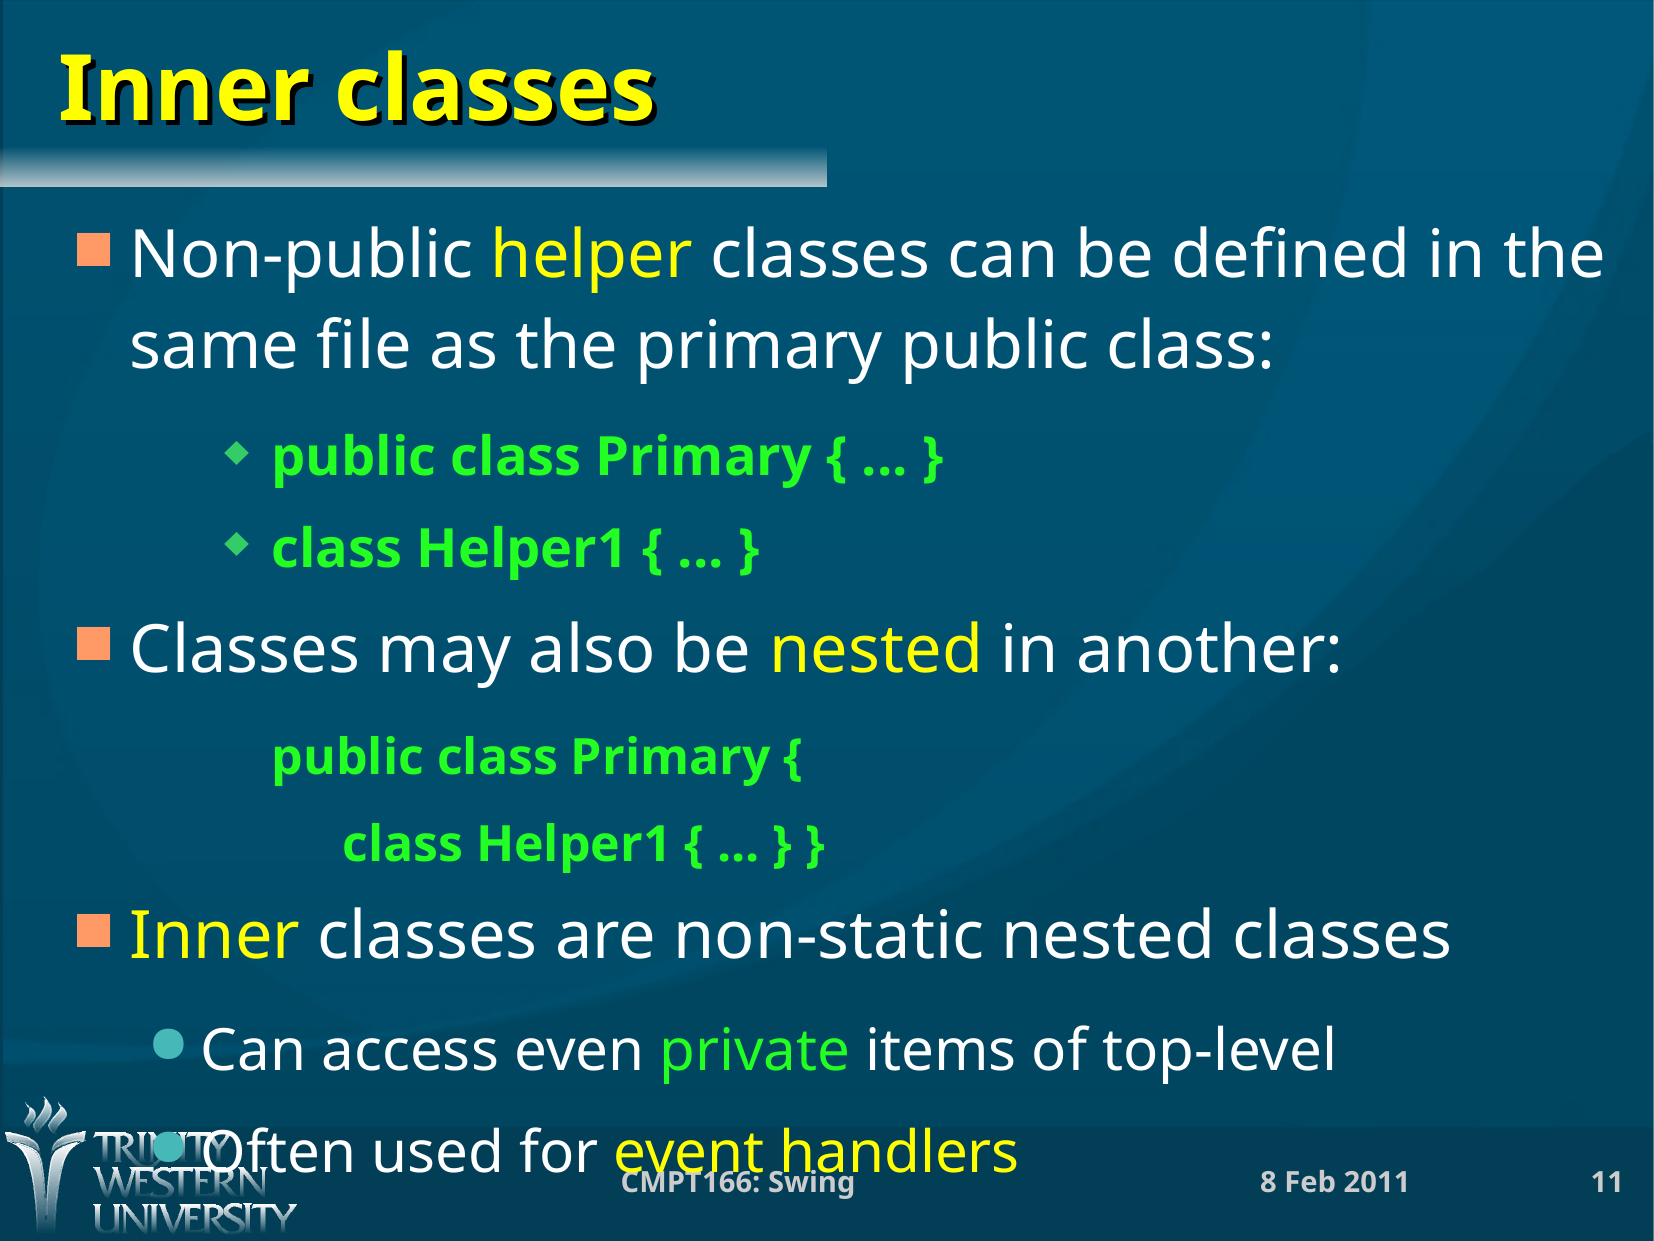

# Inner classes
Non-public helper classes can be defined in the same file as the primary public class:
public class Primary { ... }
class Helper1 { ... }
Classes may also be nested in another:
public class Primary {
class Helper1 { ... } }
Inner classes are non-static nested classes
Can access even private items of top-level
Often used for event handlers
CMPT166: Swing
8 Feb 2011
11